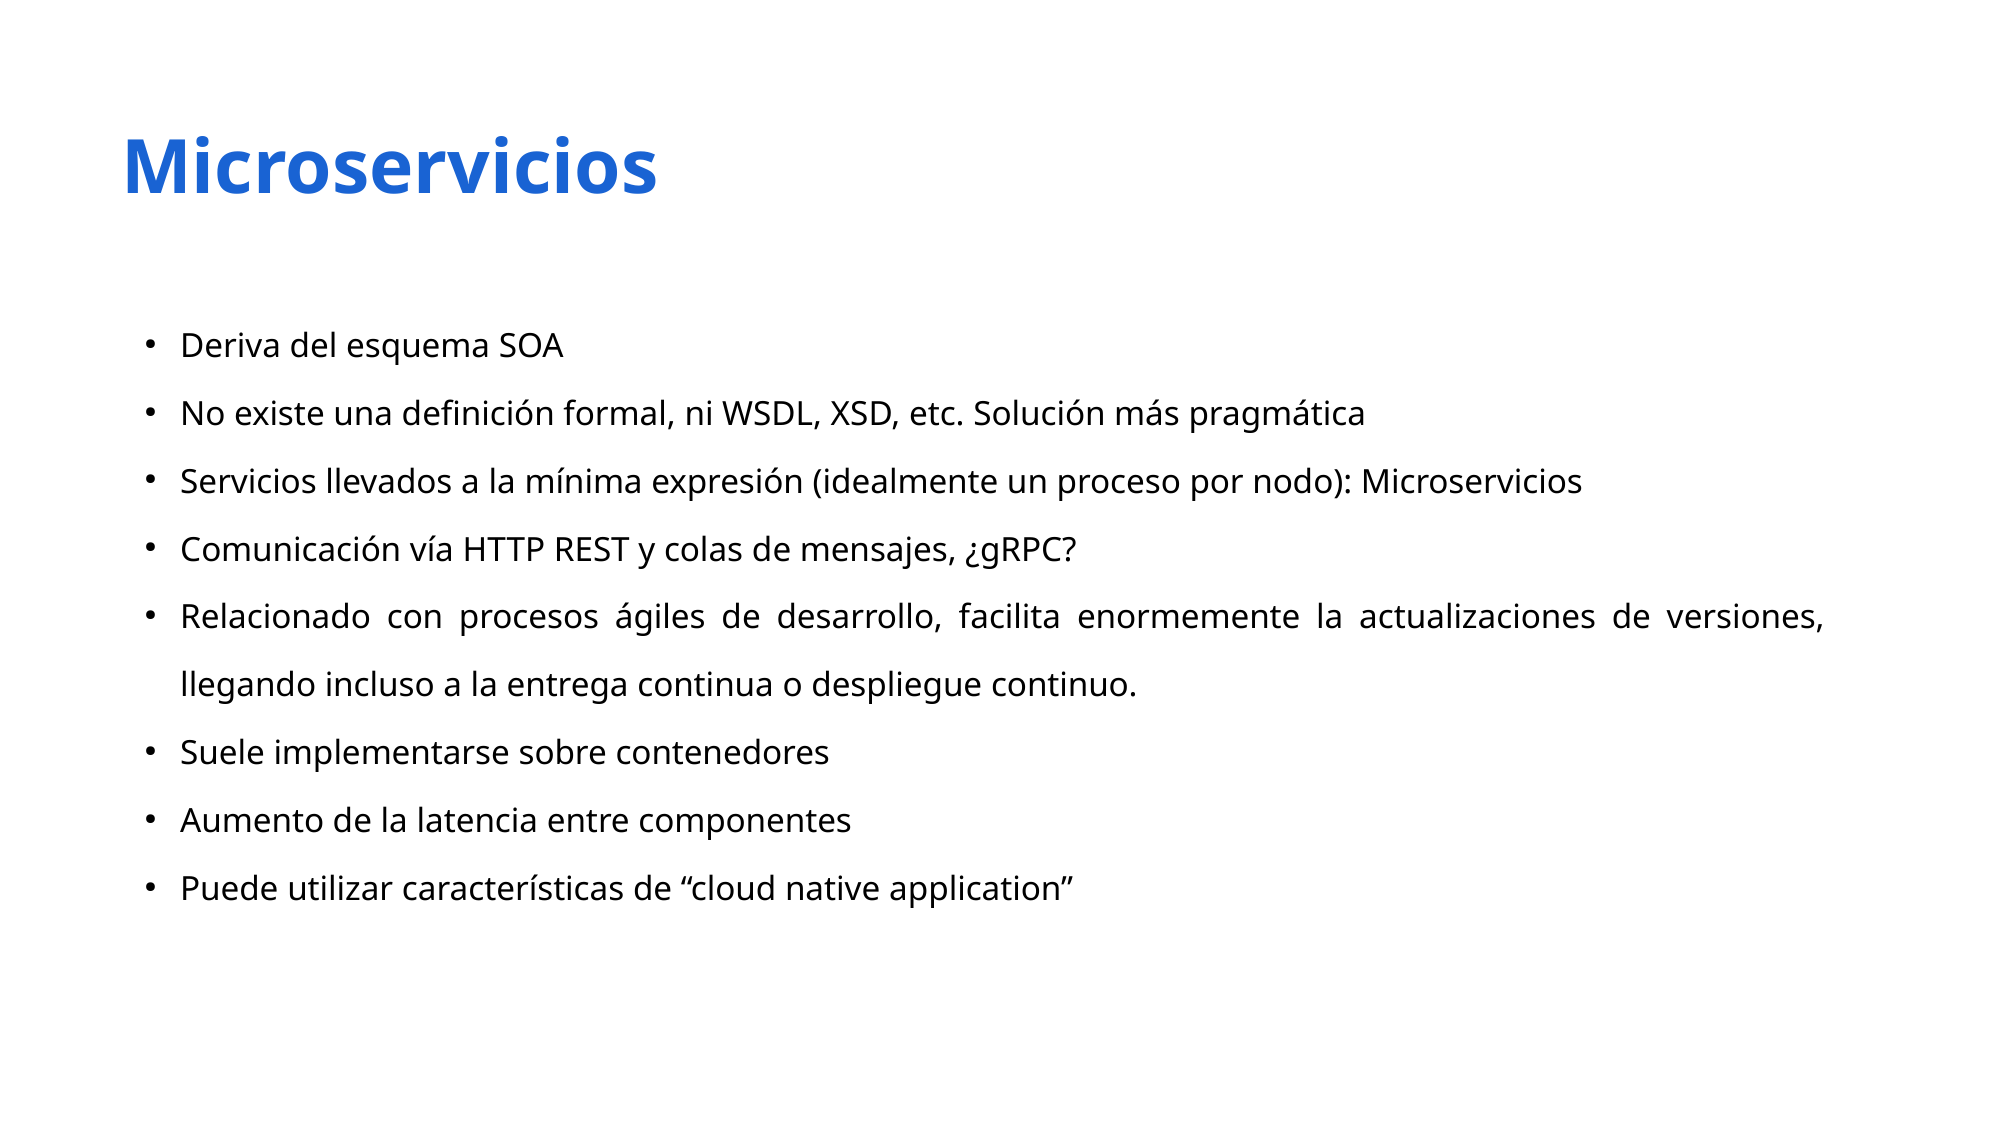

Microservicios
Deriva del esquema SOA
No existe una definición formal, ni WSDL, XSD, etc. Solución más pragmática
Servicios llevados a la mínima expresión (idealmente un proceso por nodo): Microservicios
Comunicación vía HTTP REST y colas de mensajes, ¿gRPC?
Relacionado con procesos ágiles de desarrollo, facilita enormemente la actualizaciones de versiones, llegando incluso a la entrega continua o despliegue continuo.
Suele implementarse sobre contenedores
Aumento de la latencia entre componentes
Puede utilizar características de “cloud native application”